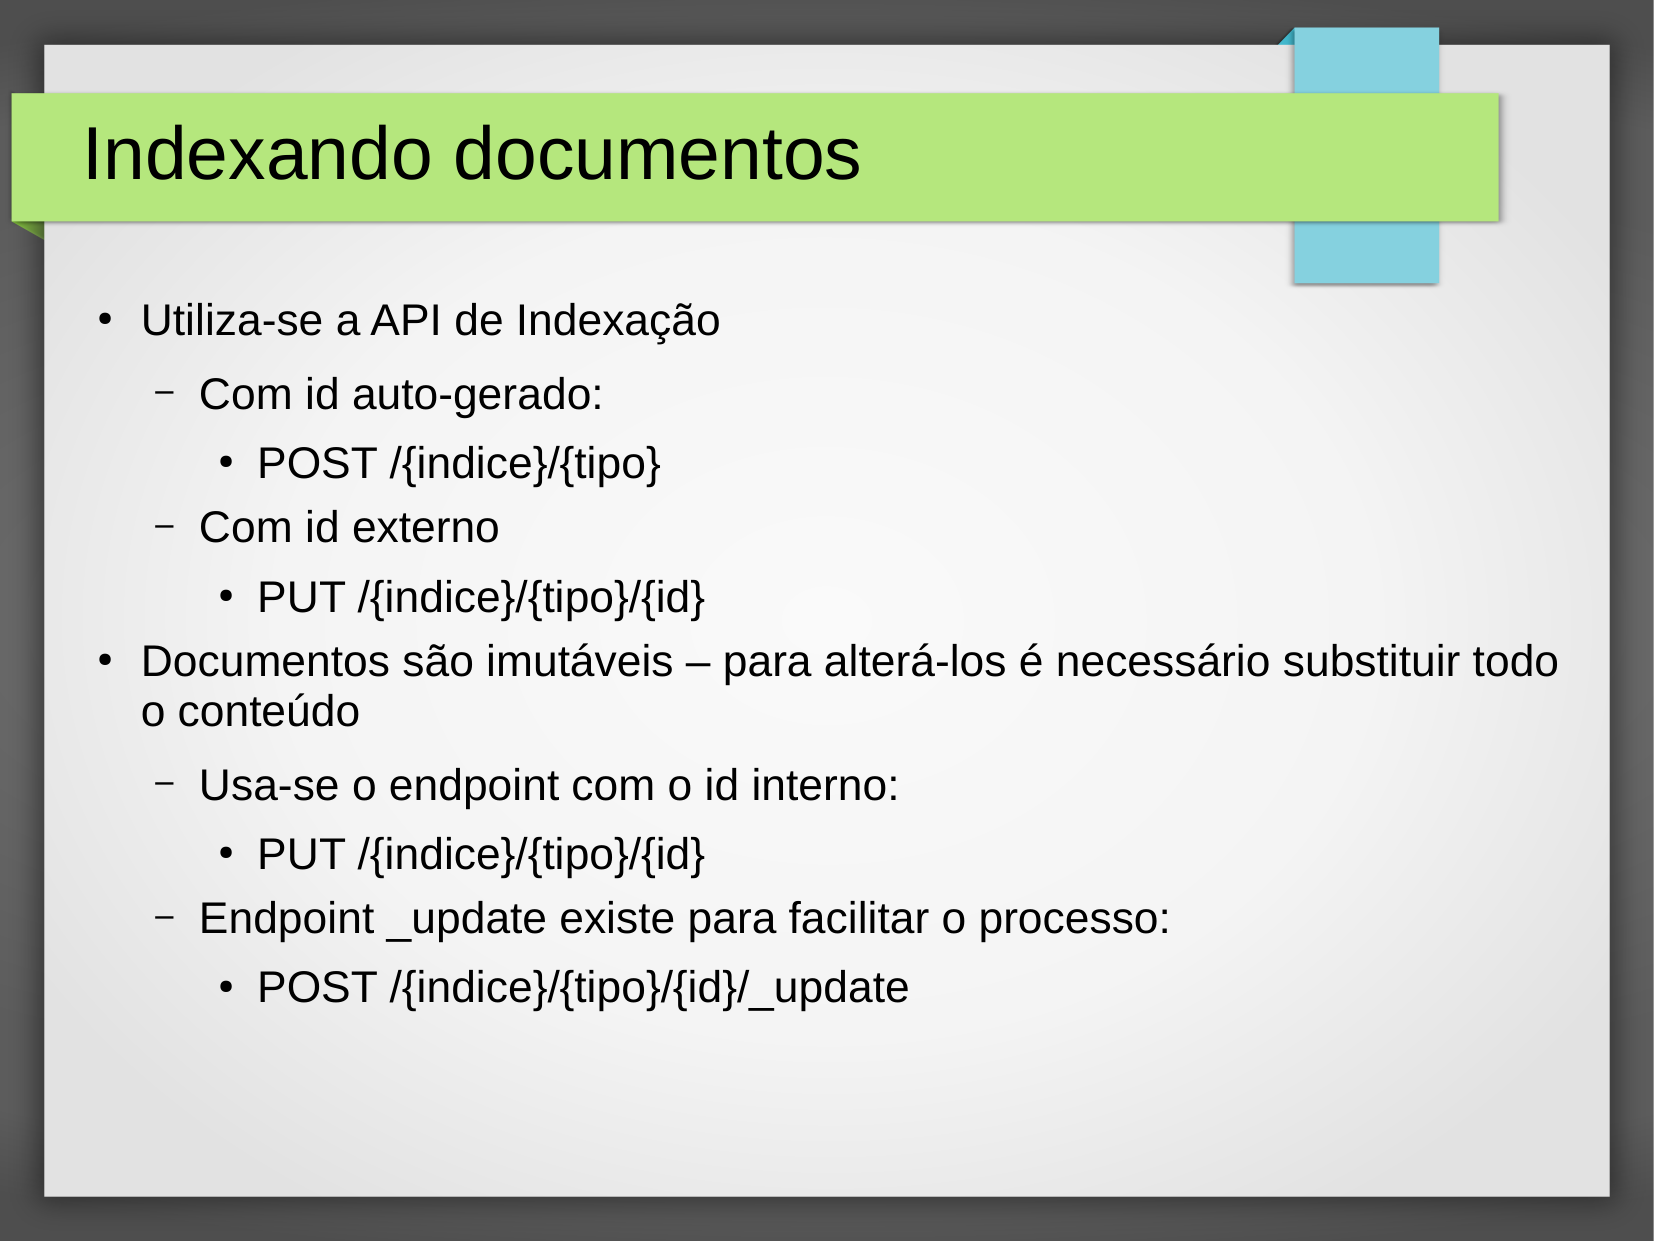

# Indexando documentos
Utiliza-se a API de Indexação
Com id auto-gerado:
POST /{indice}/{tipo}
Com id externo
PUT /{indice}/{tipo}/{id}
Documentos são imutáveis – para alterá-los é necessário substituir todo o conteúdo
Usa-se o endpoint com o id interno:
PUT /{indice}/{tipo}/{id}
Endpoint _update existe para facilitar o processo:
POST /{indice}/{tipo}/{id}/_update